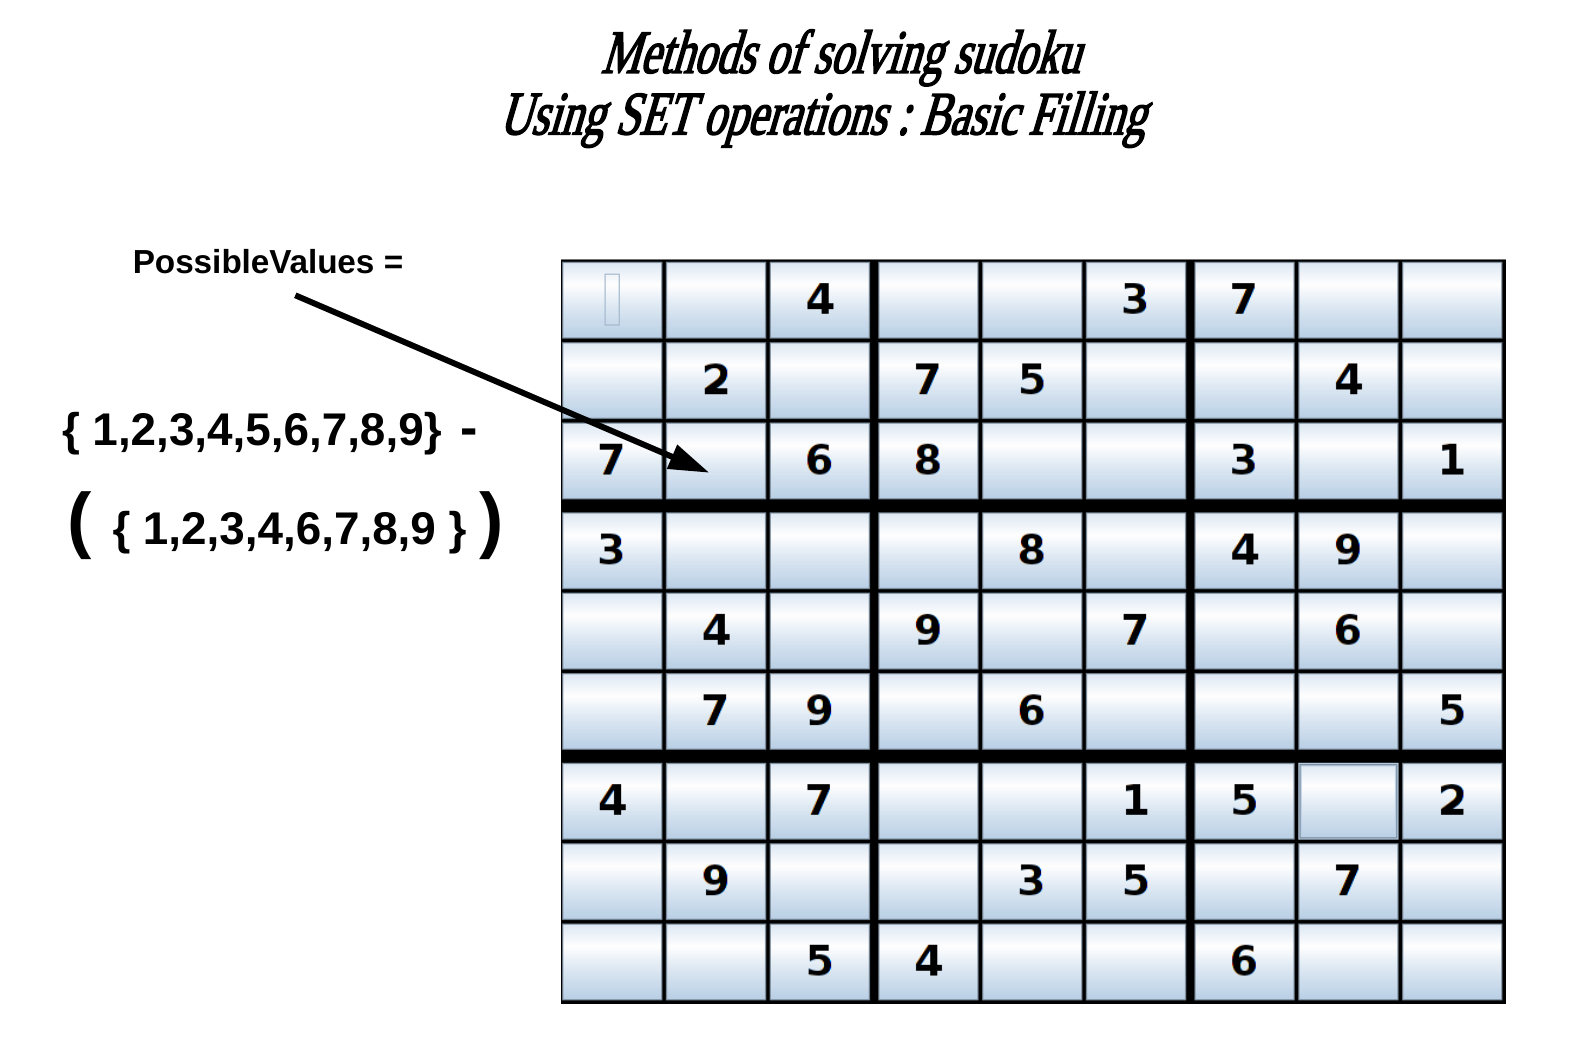

Methods of solving sudoku
Using SET operations : Basic Filling
PossibleValues =
{ 1,2,3,4,5,6,7,8,9} -
( { 1,2,3,4,6,7,8,9 } )